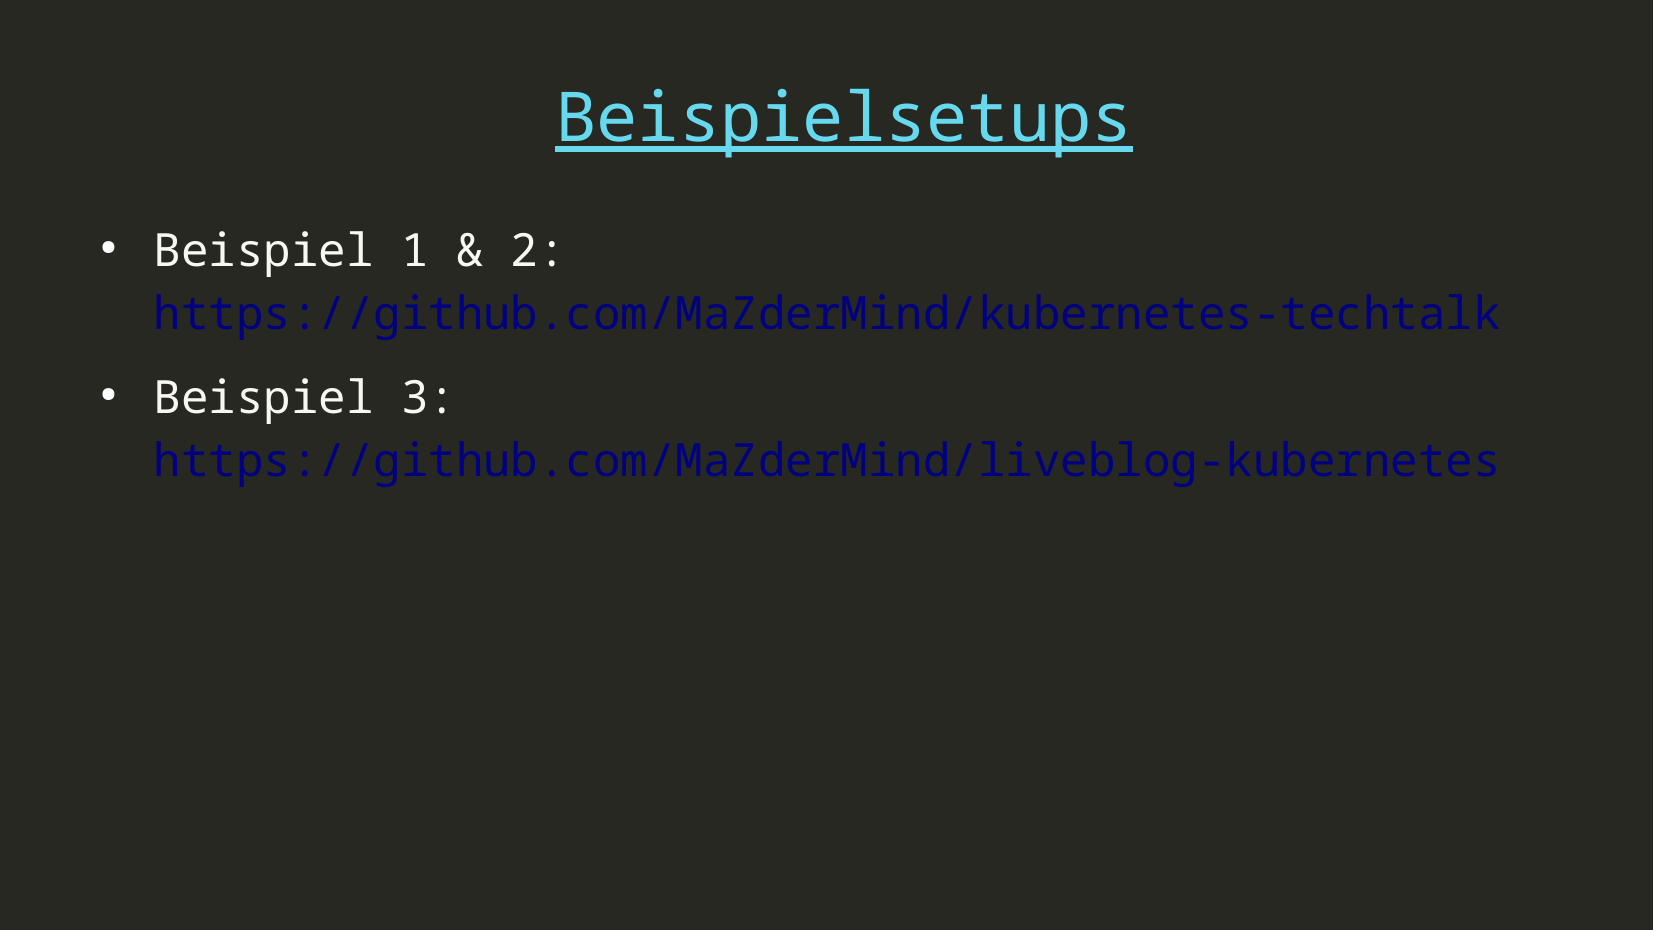

# Beispielsetups
Beispiel 1 & 2:
https://github.com/MaZderMind/kubernetes-techtalk
Beispiel 3:
https://github.com/MaZderMind/liveblog-kubernetes